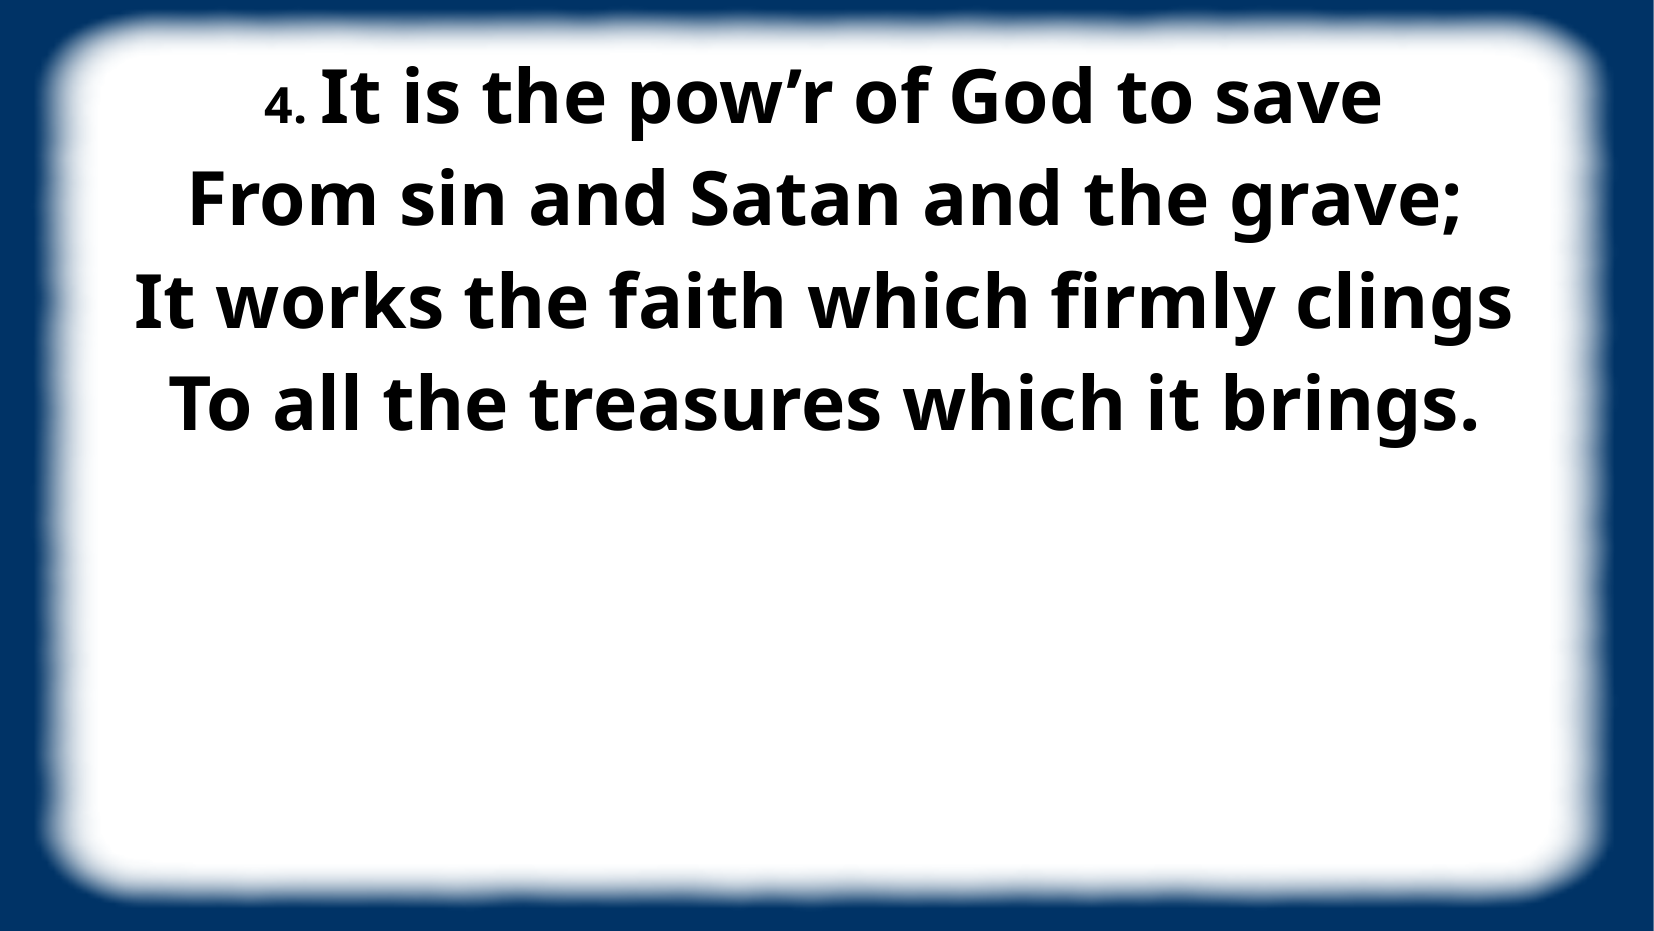

4. It is the pow’r of God to save
From sin and Satan and the grave;
It works the faith which firmly clings
To all the treasures which it brings.